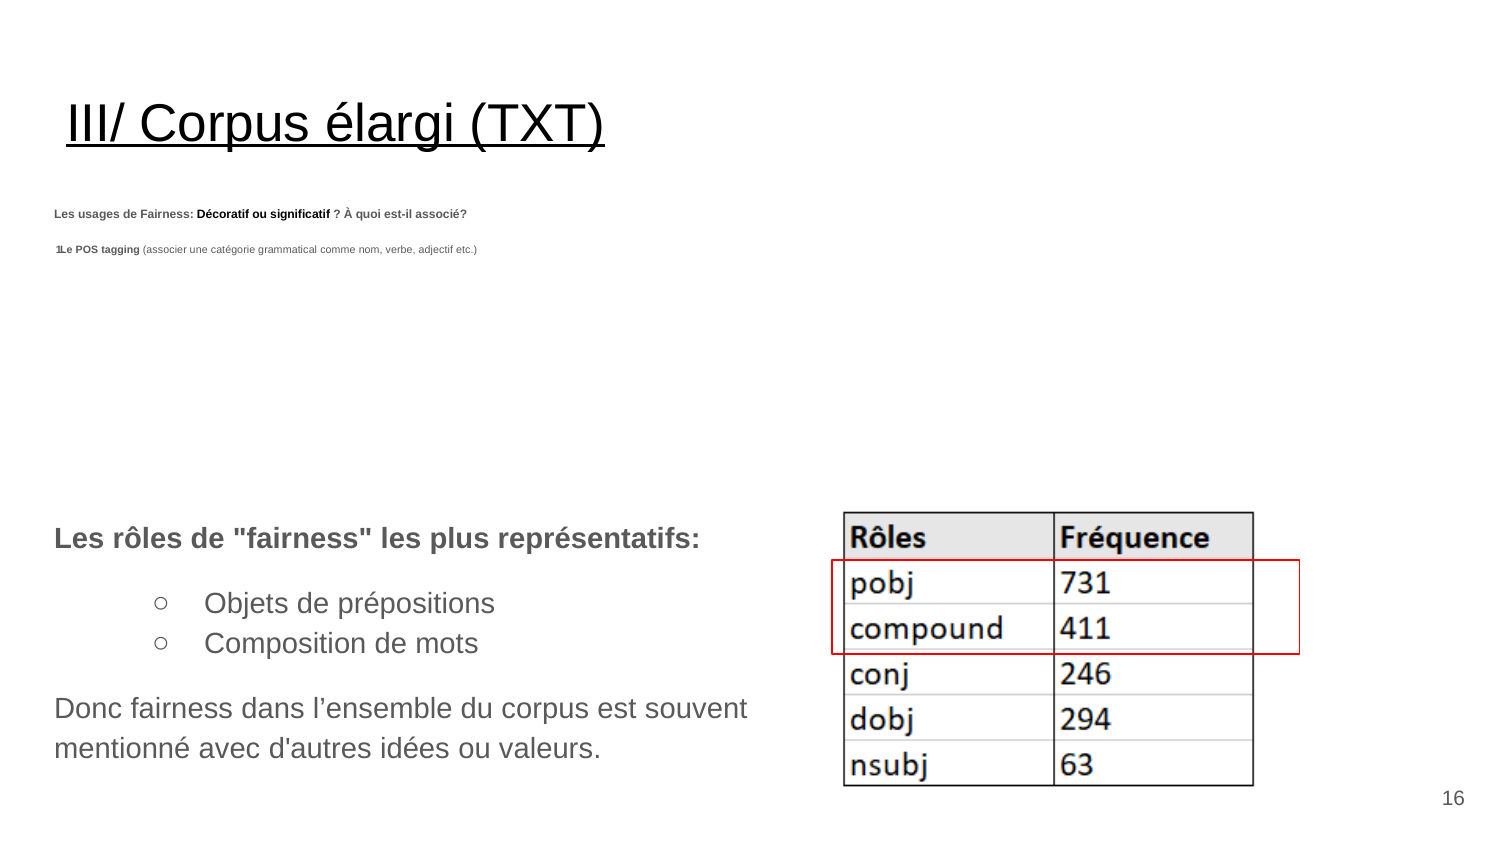

# III/ Corpus élargi (TXT)
Les usages de Fairness: Décoratif ou significatif ? À quoi est-il associé?
Le POS tagging (associer une catégorie grammatical comme nom, verbe, adjectif etc.)
Les rôles de "fairness" les plus représentatifs:
Objets de prépositions
Composition de mots
Donc fairness dans l’ensemble du corpus est souvent mentionné avec d'autres idées ou valeurs.